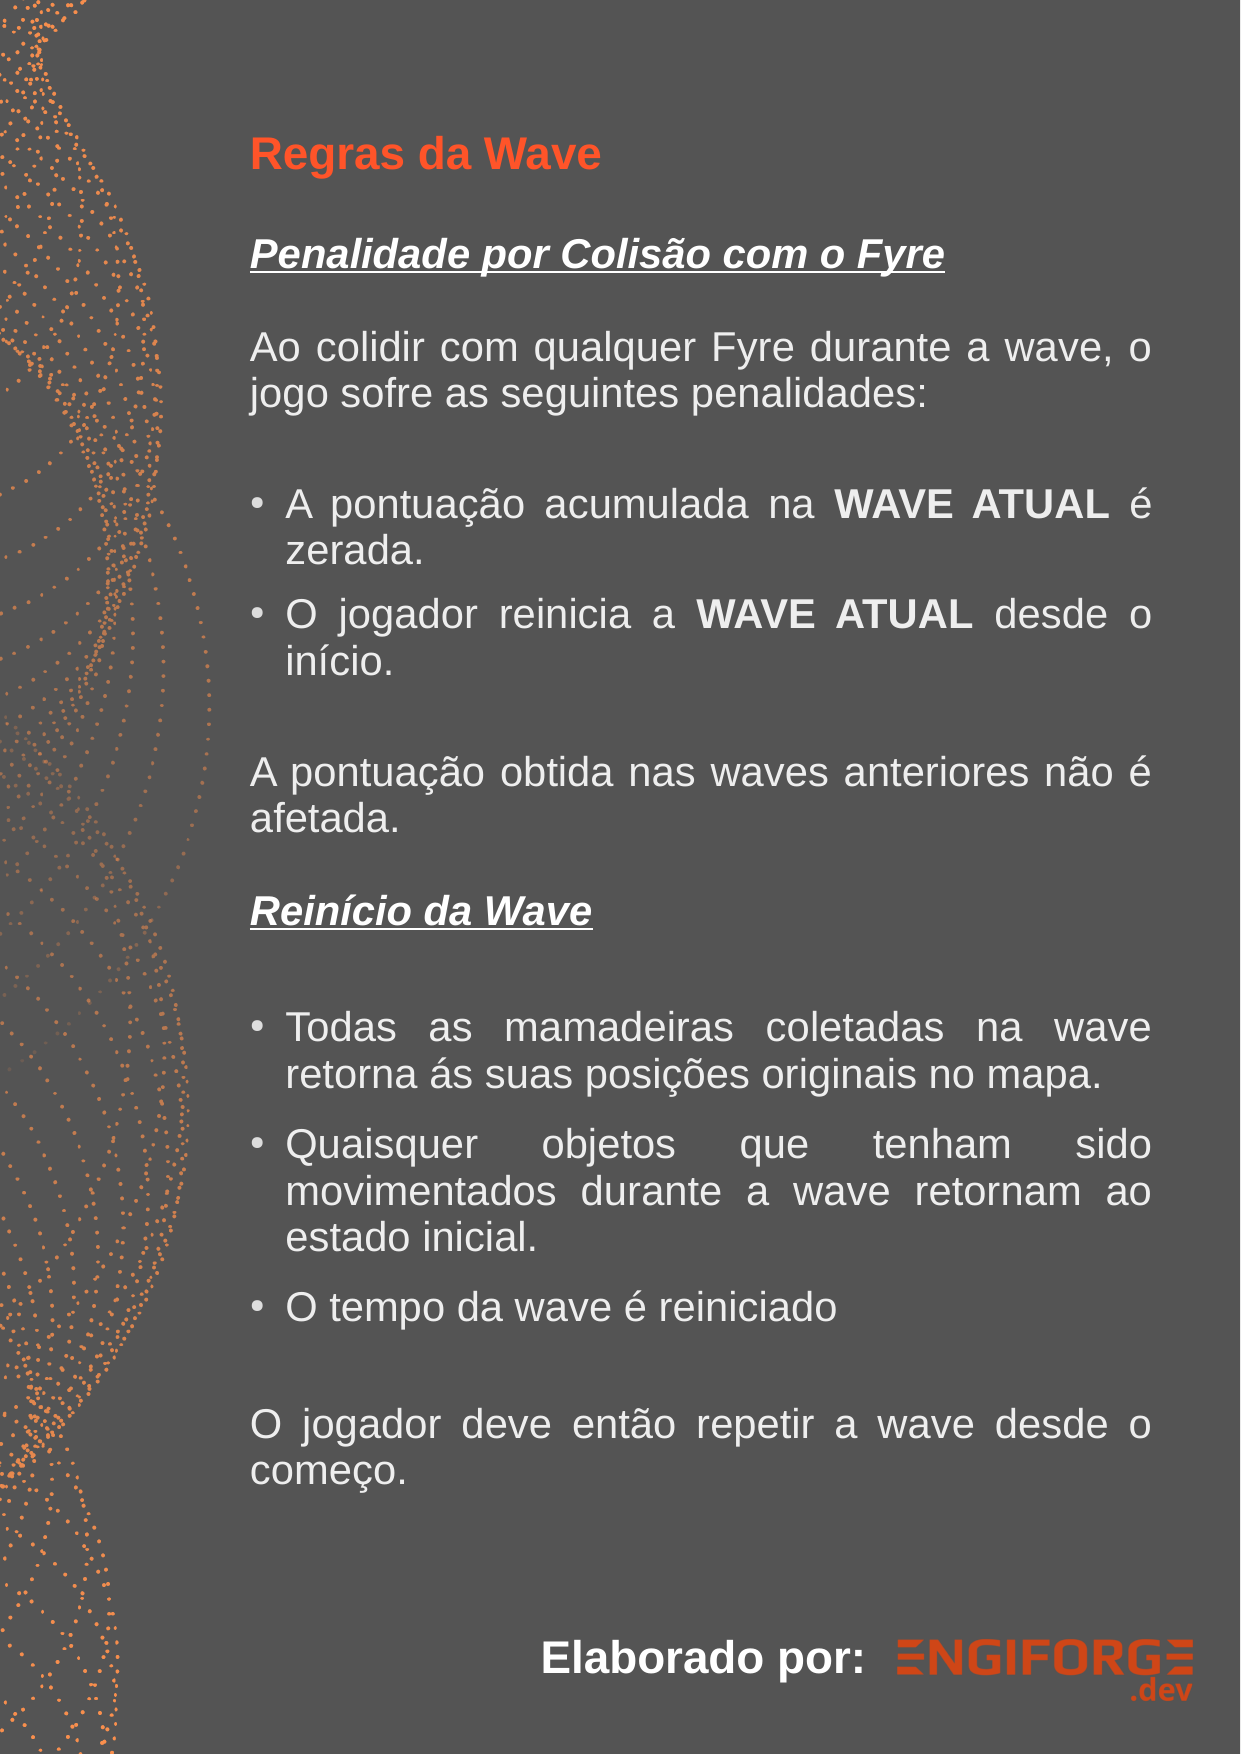

Regras da Wave
Penalidade por Colisão com o Fyre
Ao colidir com qualquer Fyre durante a wave, o jogo sofre as seguintes penalidades:
A pontuação acumulada na WAVE ATUAL é zerada.
O jogador reinicia a WAVE ATUAL desde o início.
A pontuação obtida nas waves anteriores não é afetada.
Reinício da Wave
Todas as mamadeiras coletadas na wave retorna ás suas posições originais no mapa.
Quaisquer objetos que tenham sido movimentados durante a wave retornam ao estado inicial.
O tempo da wave é reiniciado
O jogador deve então repetir a wave desde o começo.
Elaborado por: